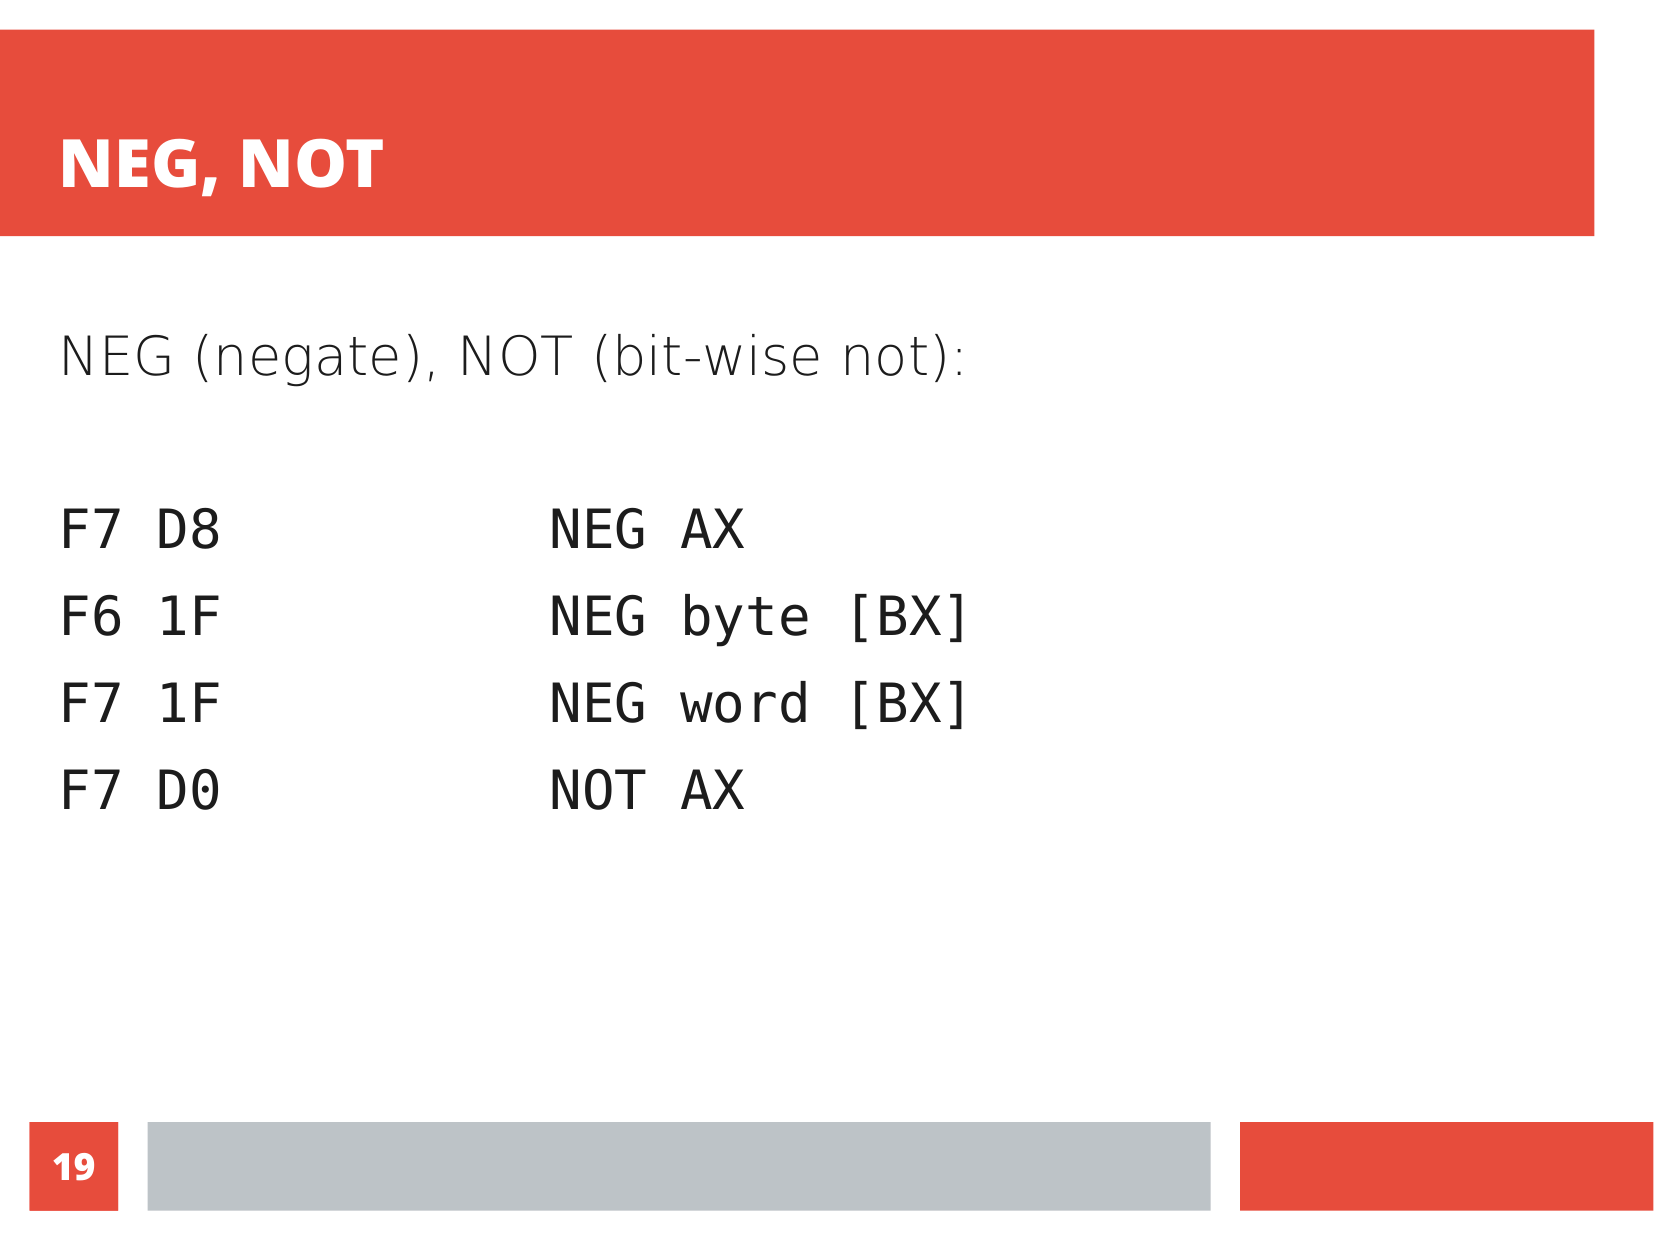

# NEG, NOT
NEG (negate), NOT (bit-wise not):
F7 D8 NEG AX
F6 1F NEG byte [BX]
F7 1F NEG word [BX]
F7 D0 NOT AX
19